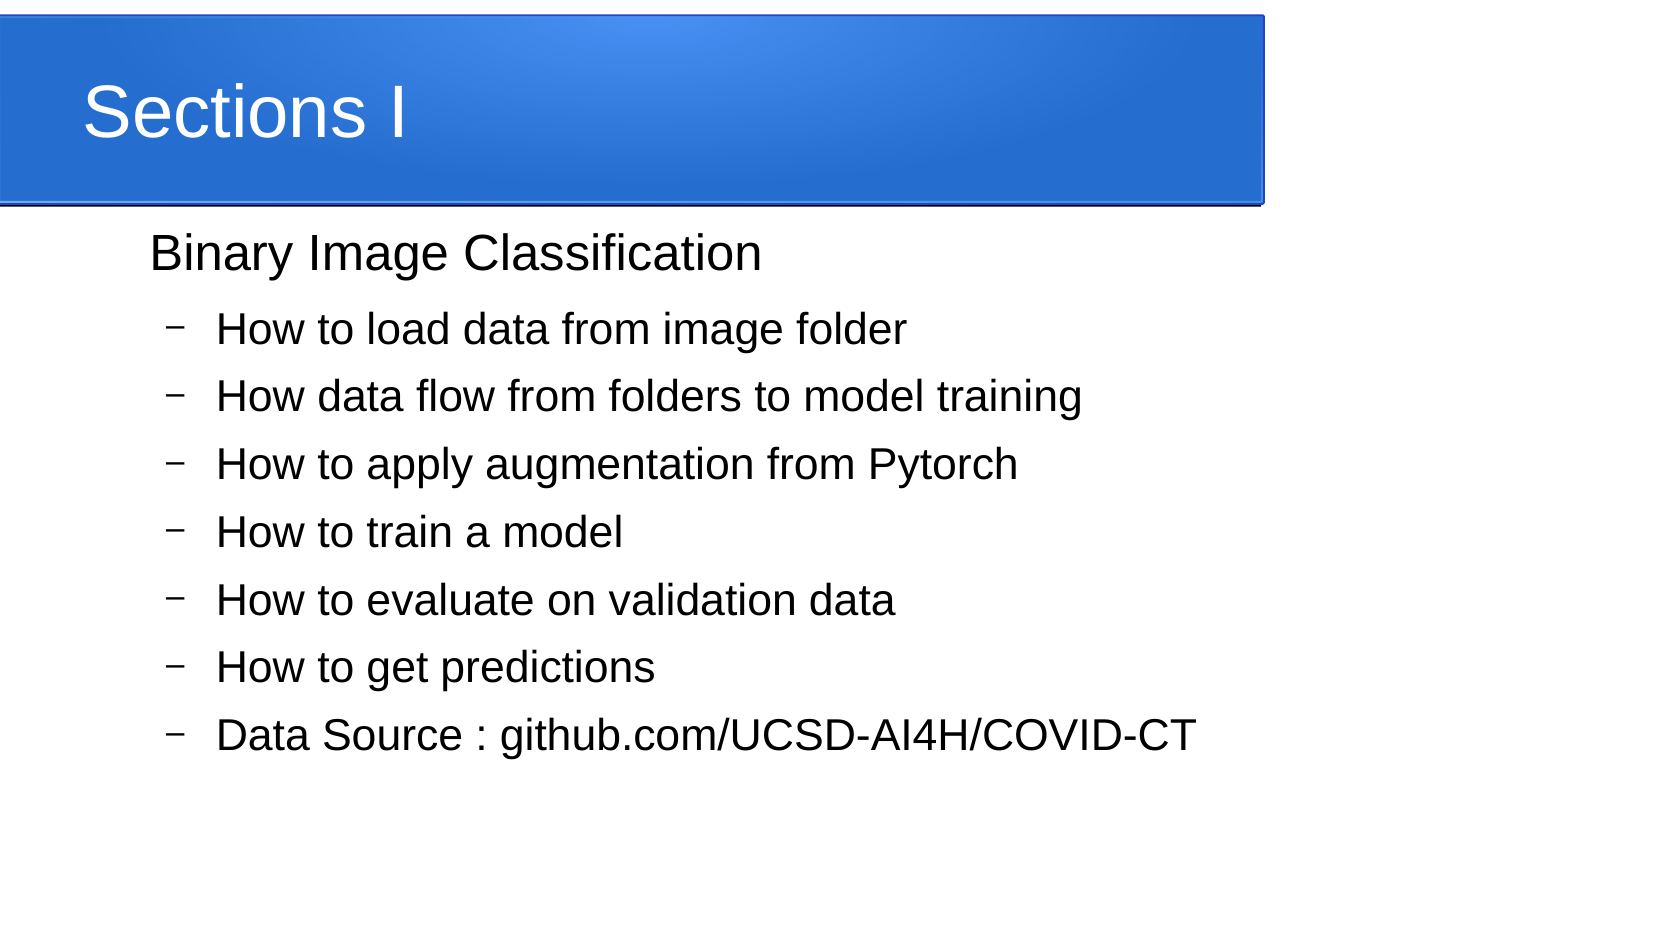

# Sections I
Binary Image Classification
How to load data from image folder
How data flow from folders to model training
How to apply augmentation from Pytorch
How to train a model
How to evaluate on validation data
How to get predictions
Data Source : github.com/UCSD-AI4H/COVID-CT